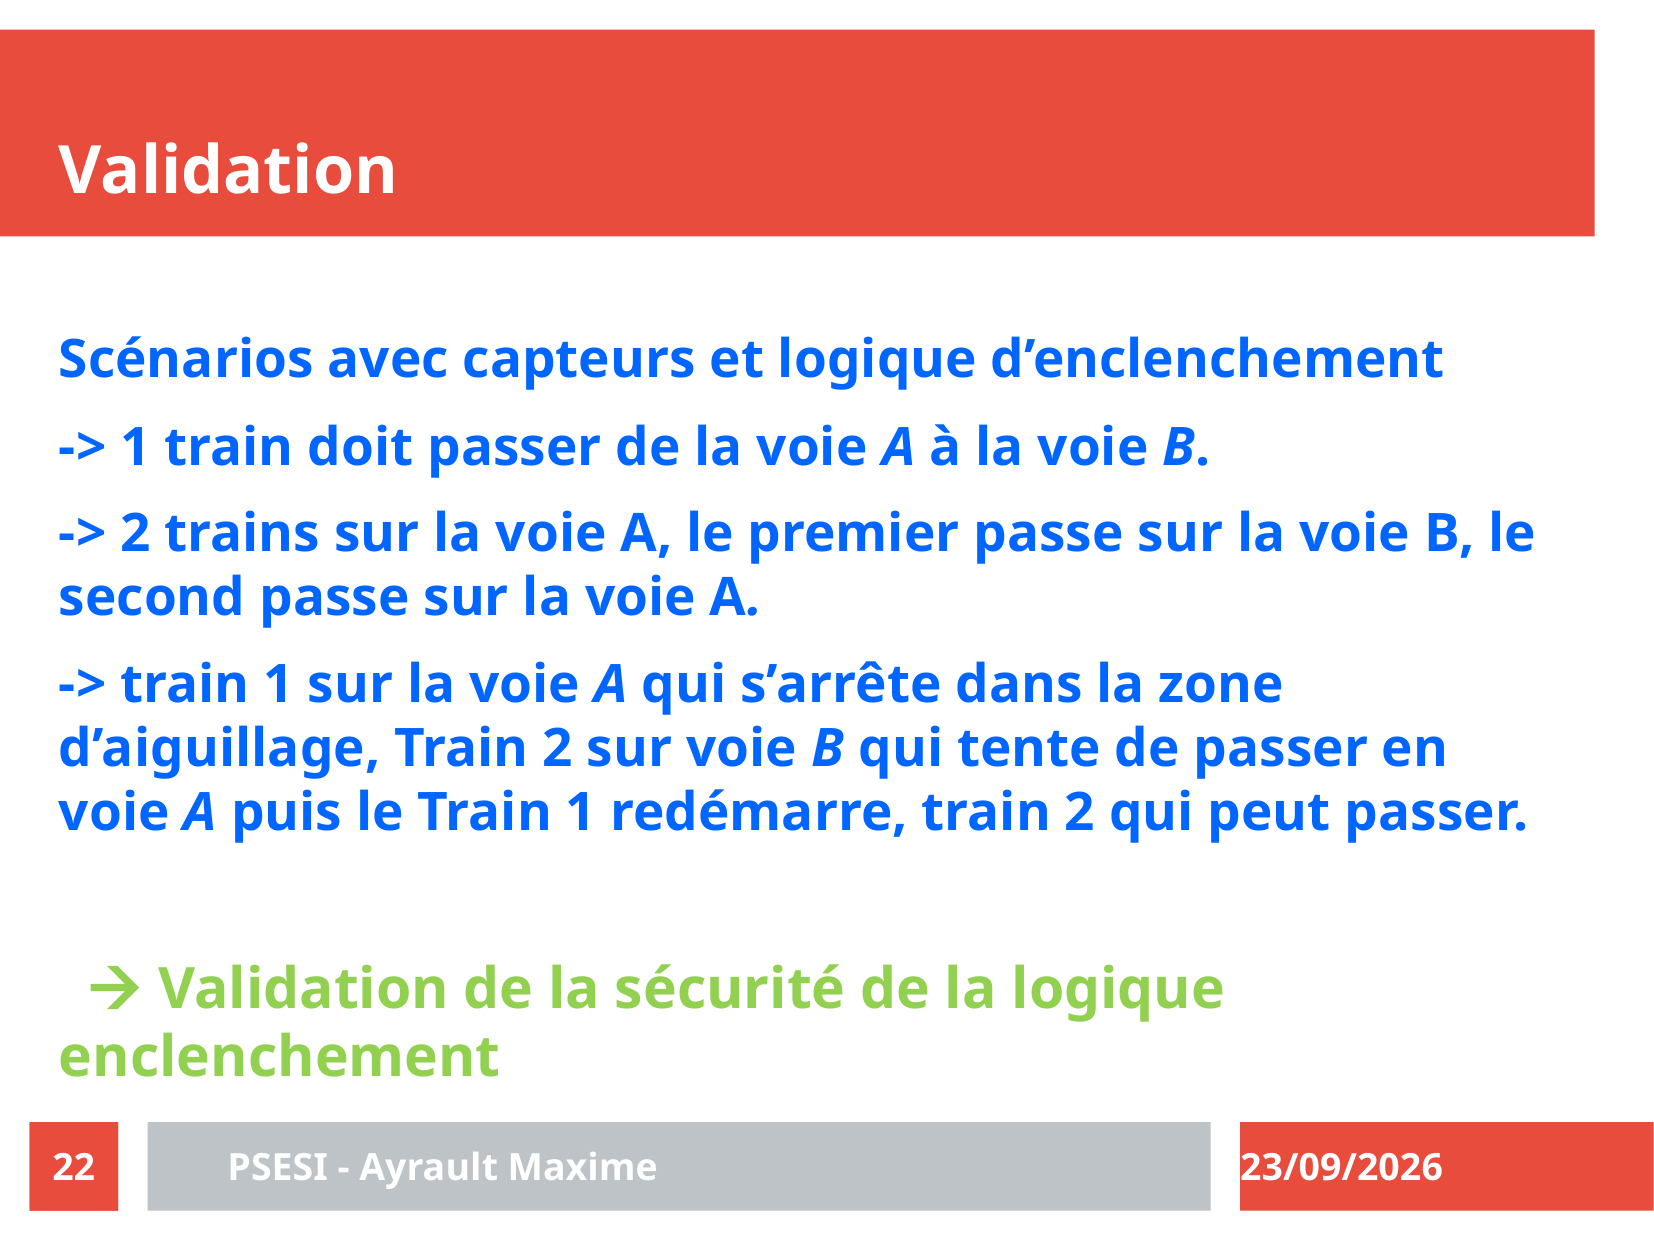

# Validation
Scénarios avec capteurs et logique d’enclenchement
-> 1 train doit passer de la voie A à la voie B.
-> 2 trains sur la voie A, le premier passe sur la voie B, le second passe sur la voie A.
-> train 1 sur la voie A qui s’arrête dans la zone d’aiguillage, Train 2 sur voie B qui tente de passer en voie A puis le Train 1 redémarre, train 2 qui peut passer.
  Validation de la sécurité de la logique enclenchement
PSESI - Ayrault Maxime